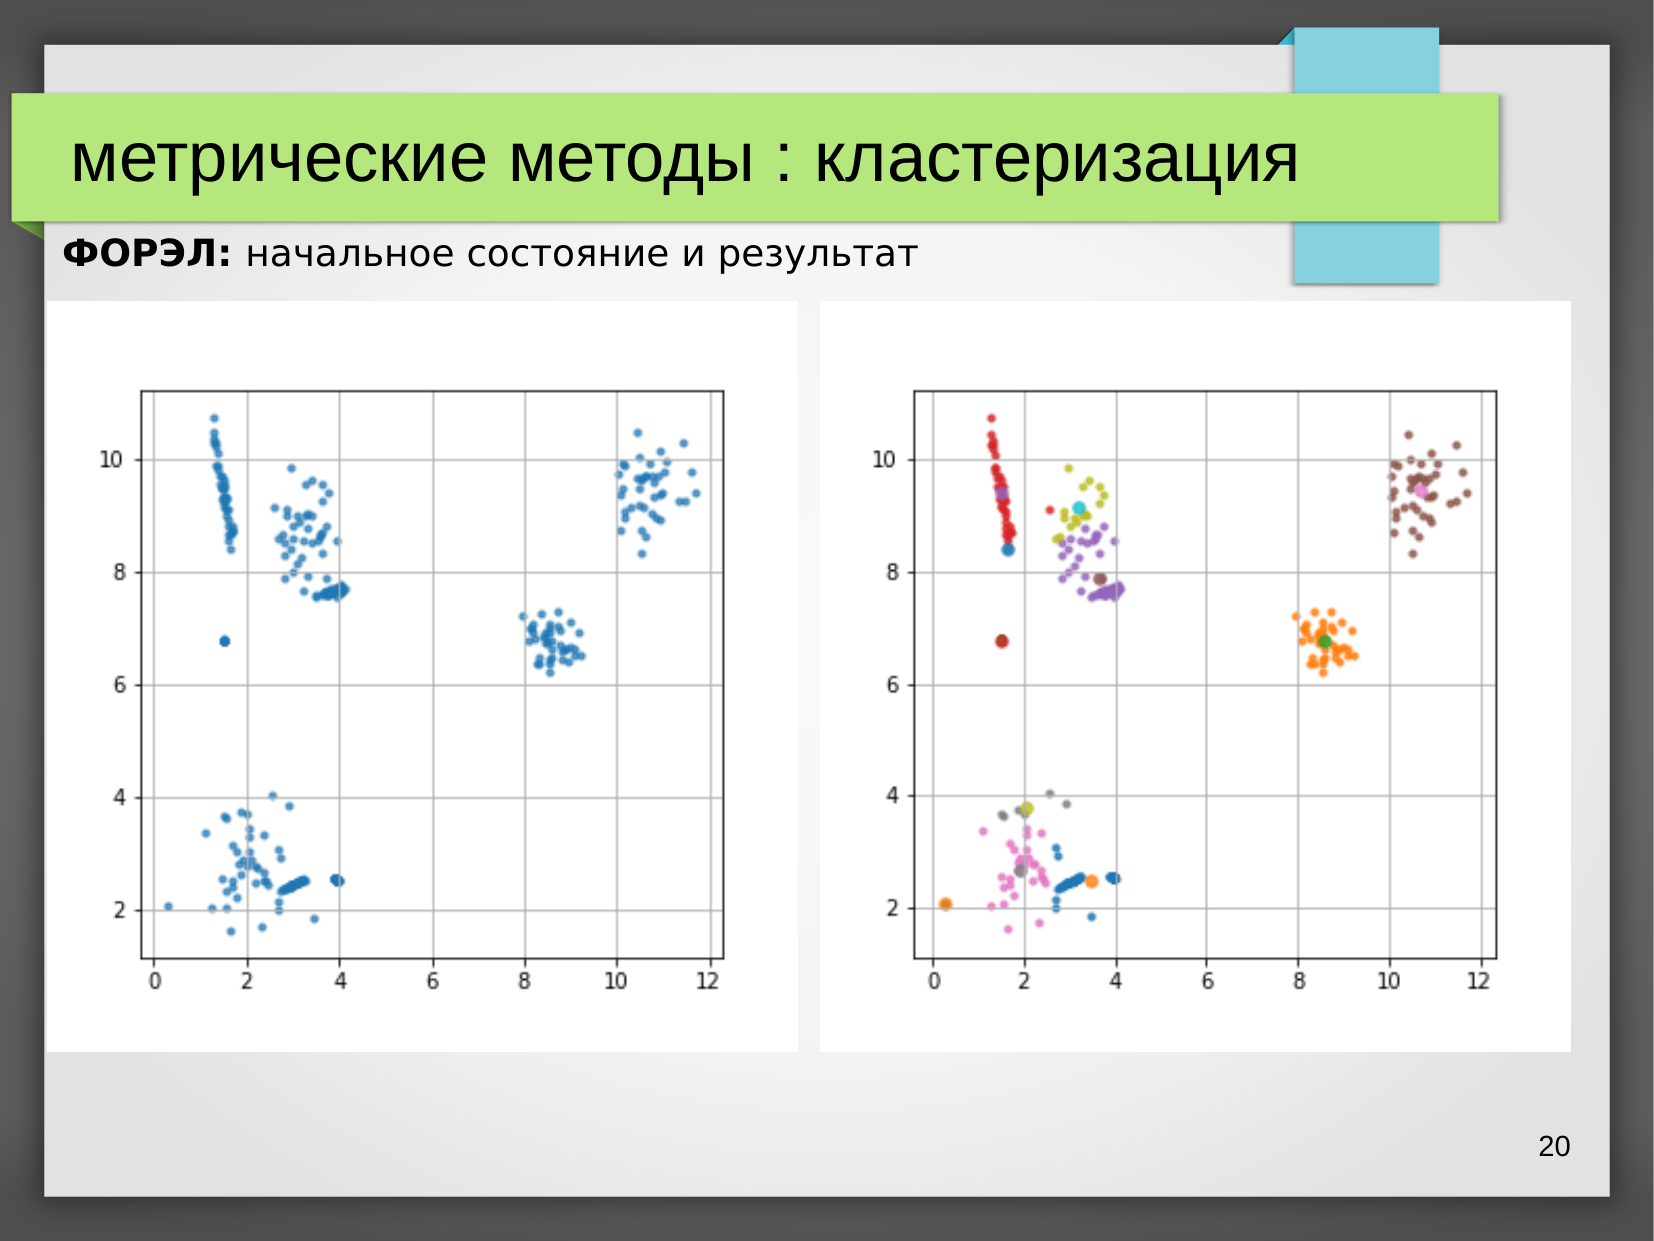

# метрические методы : кластеризация
ФОРЭЛ: начальное состояние и результат
20